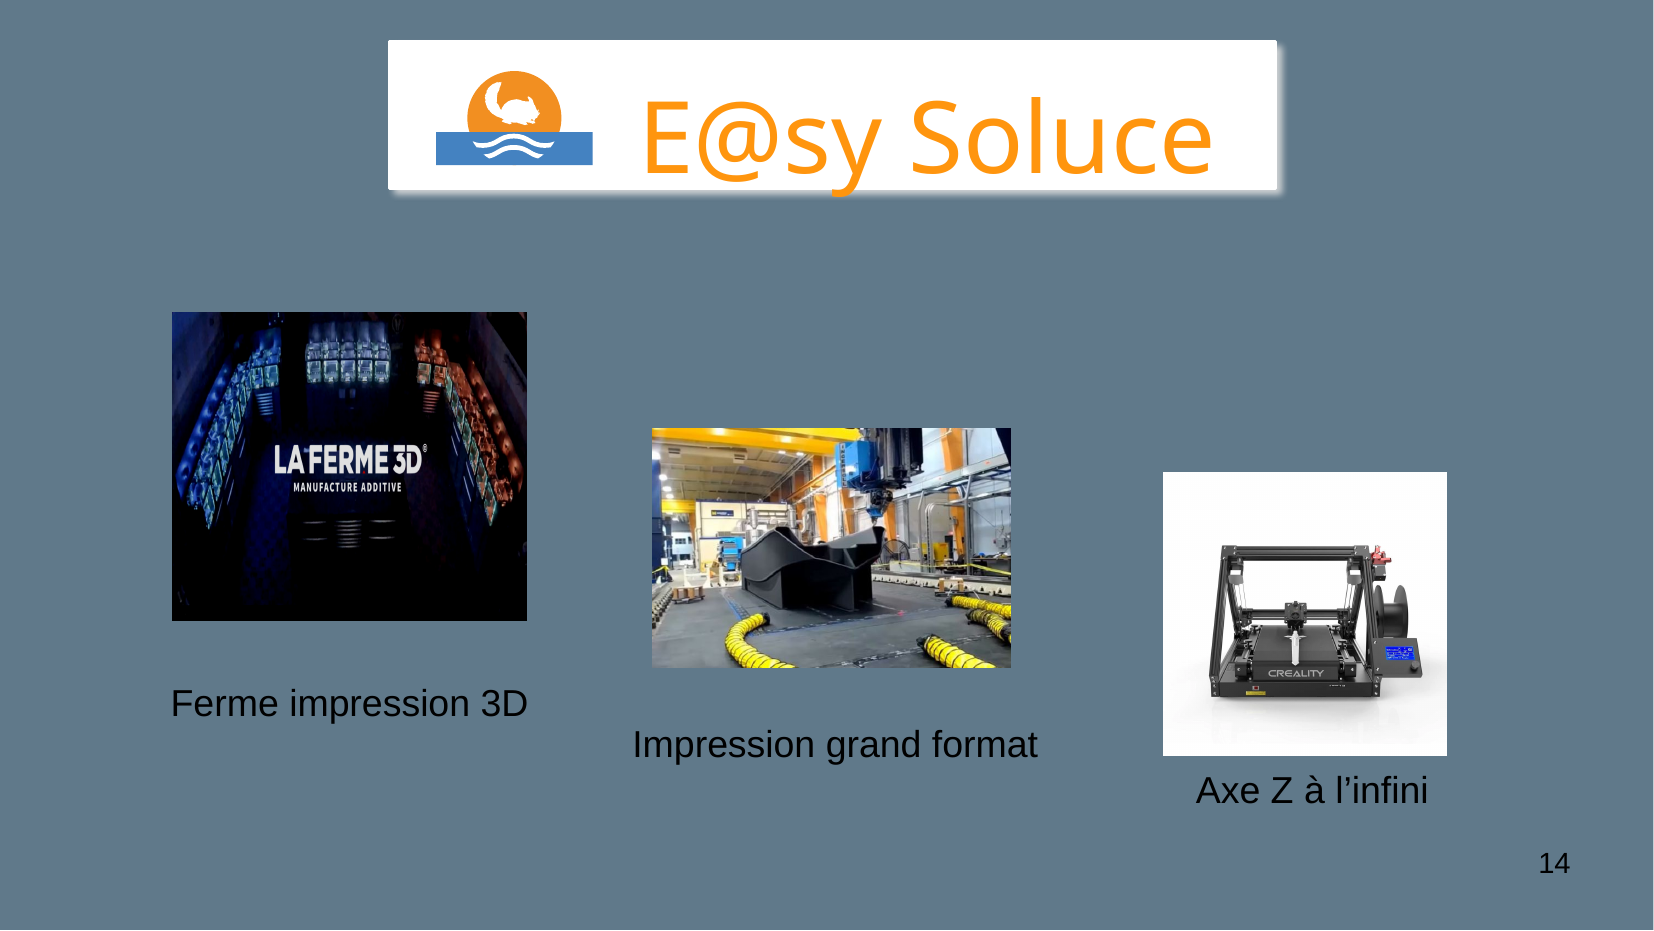

Ferme impression 3D
Impression grand format
Axe Z à l’infini
14